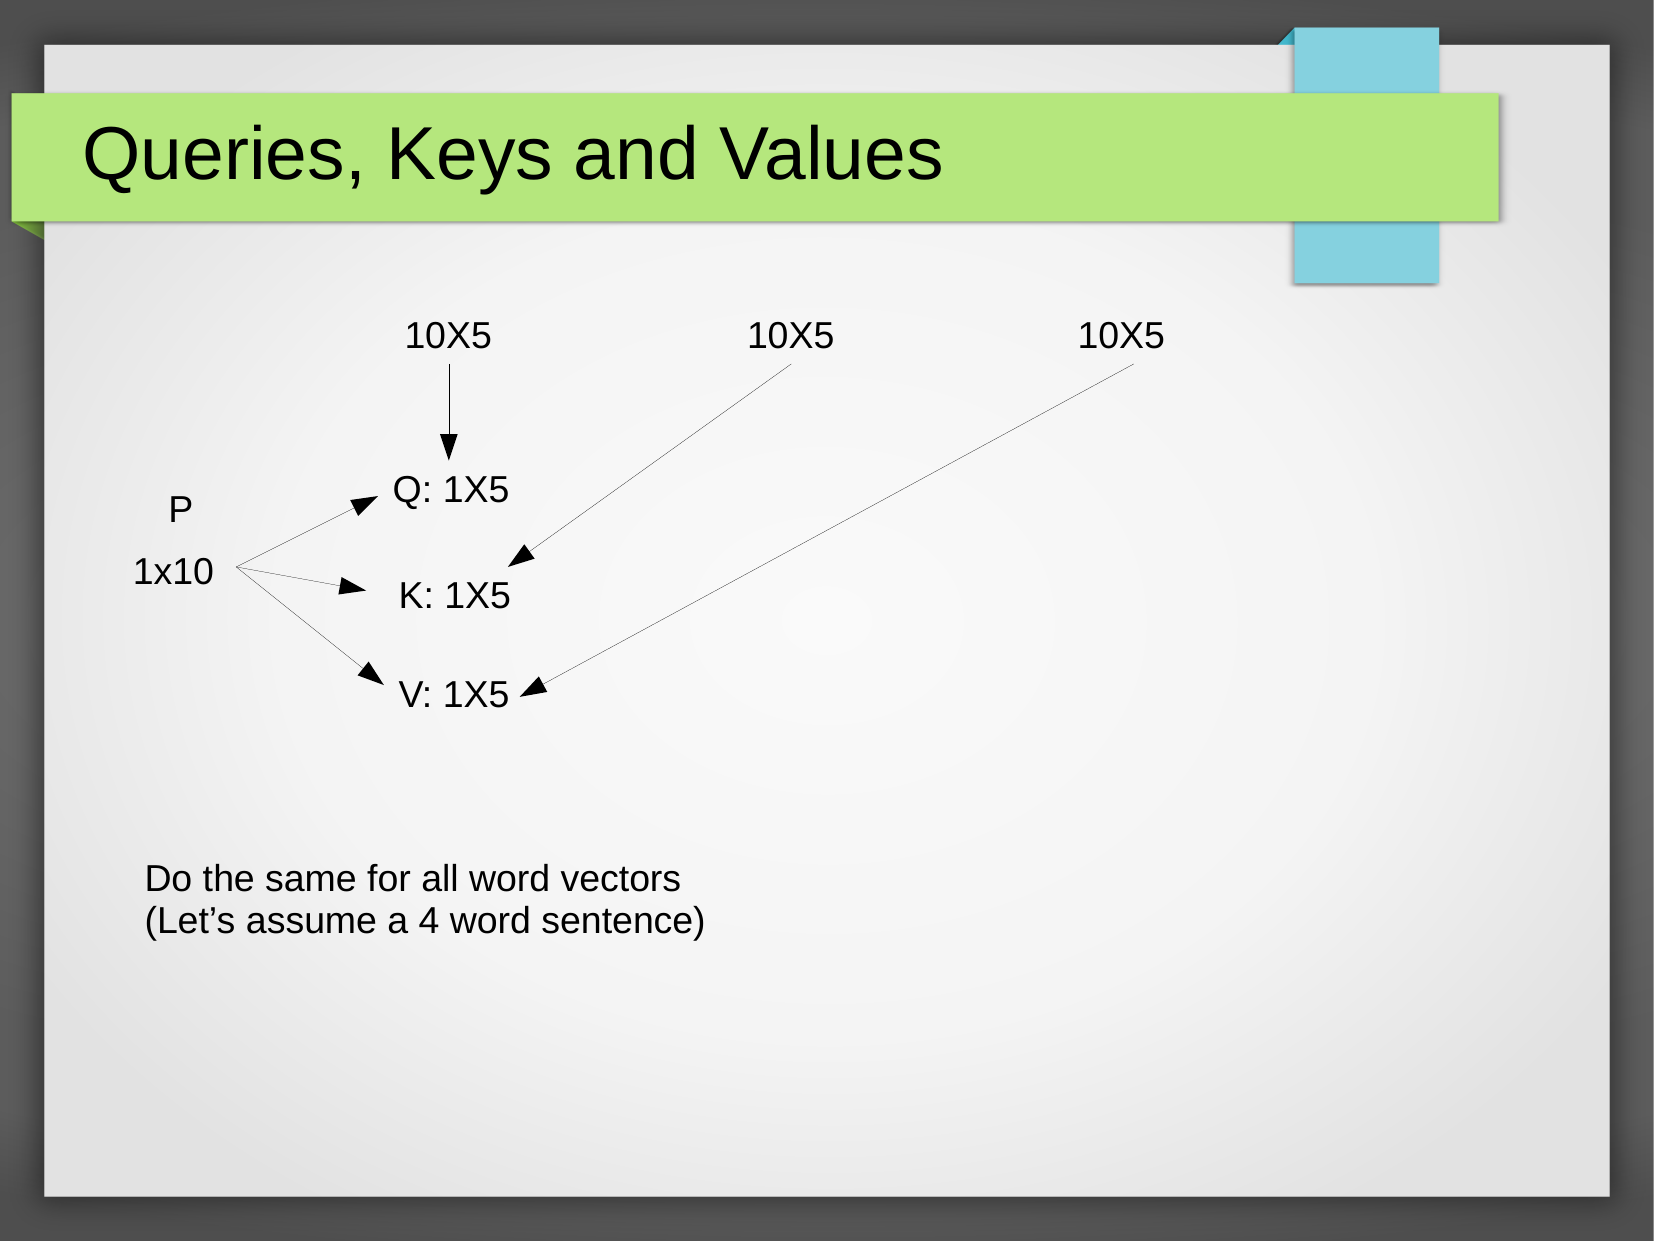

# Queries, Keys and Values
10X5
10X5
10X5
Q: 1X5
P
1x10
K: 1X5
V: 1X5
Do the same for all word vectors
(Let’s assume a 4 word sentence)